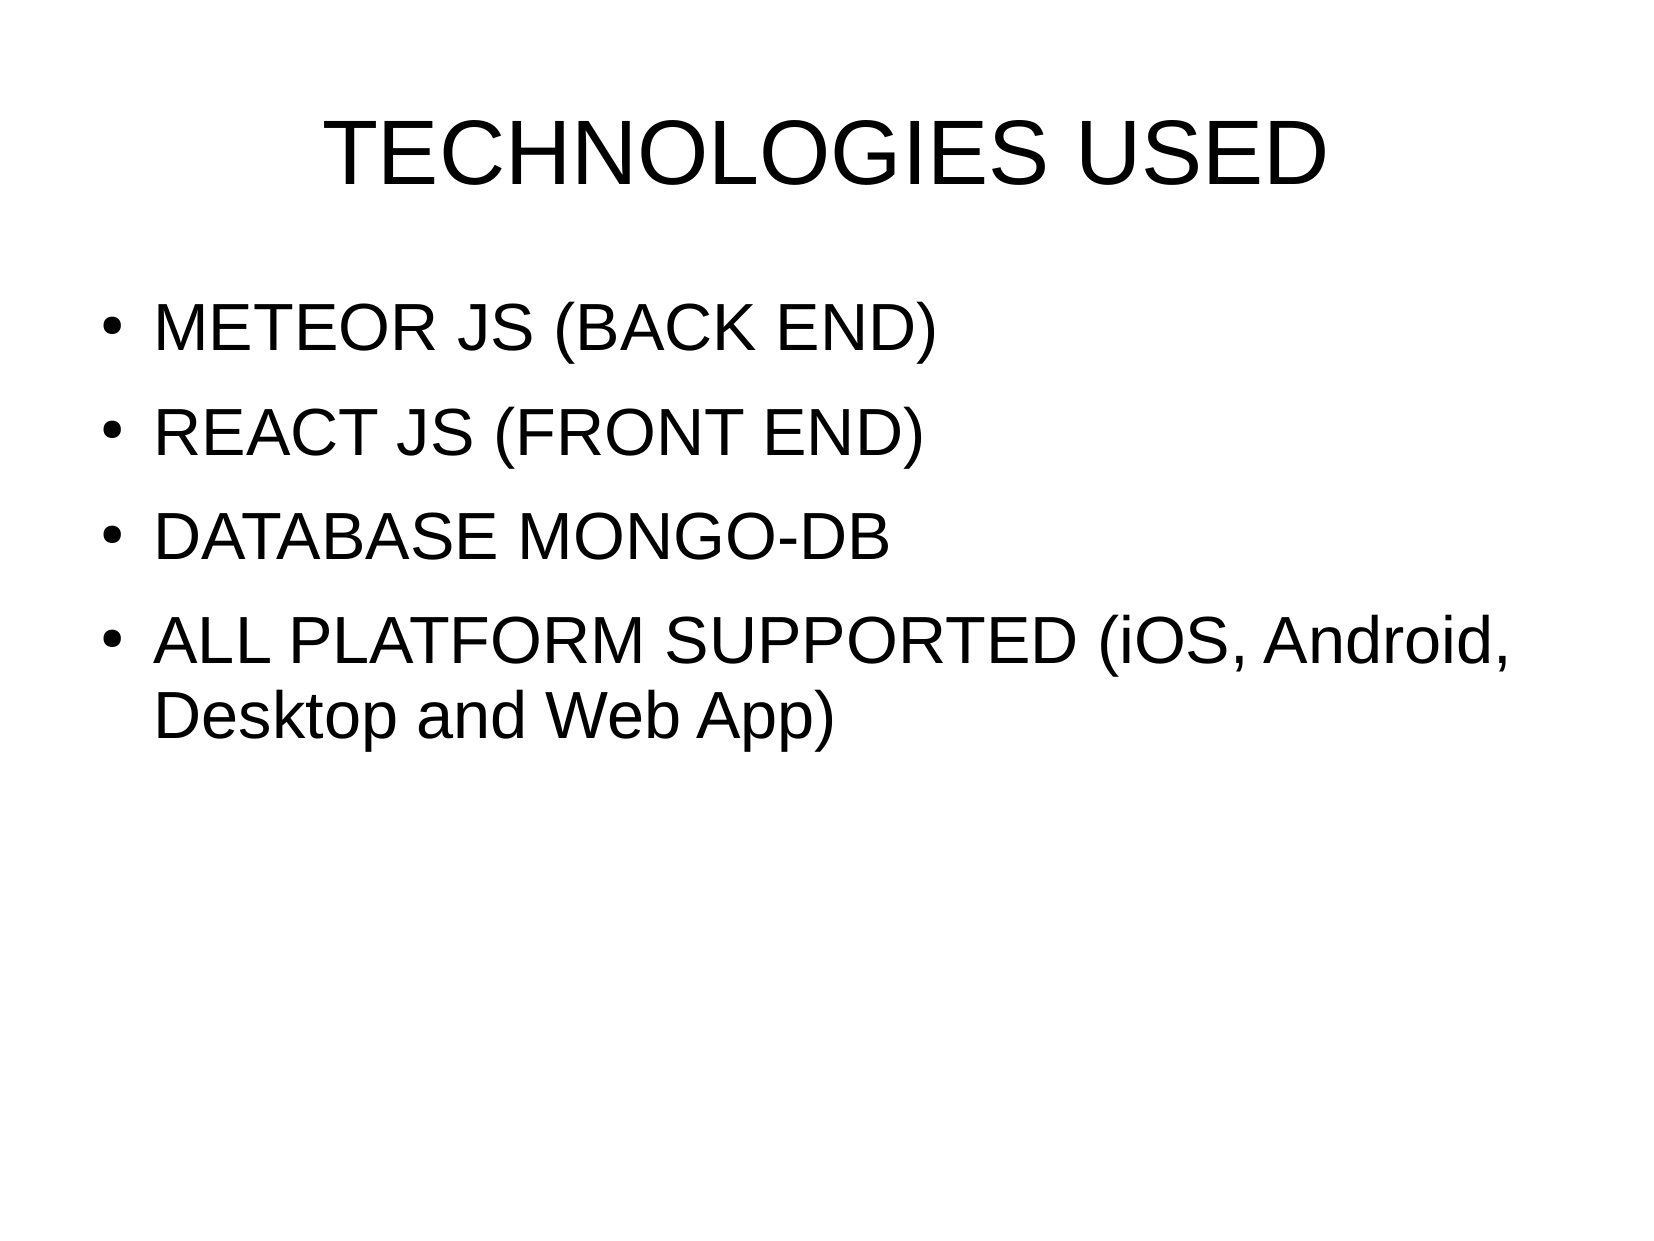

# TECHNOLOGIES USED
METEOR JS (BACK END)
REACT JS (FRONT END)
DATABASE MONGO-DB
ALL PLATFORM SUPPORTED (iOS, Android, Desktop and Web App)